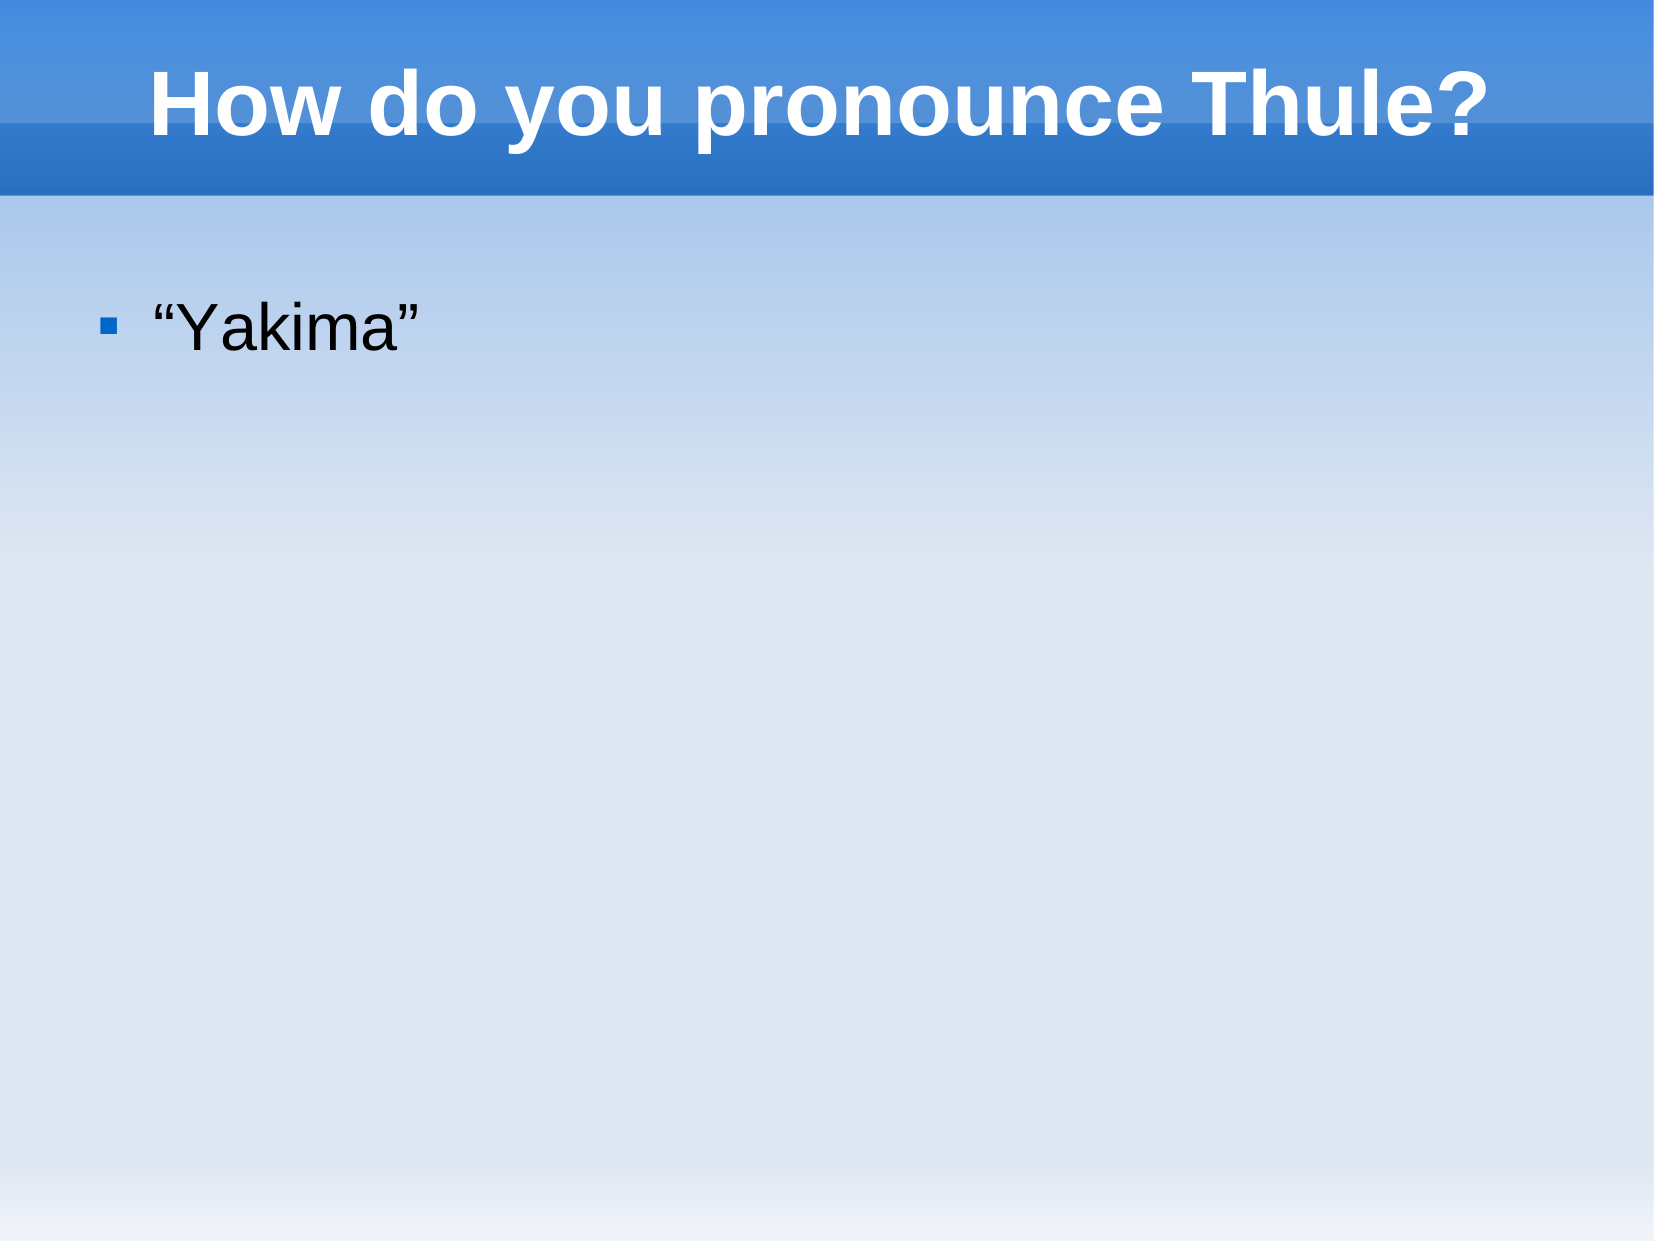

# How do you pronounce Thule?
“Yakima”